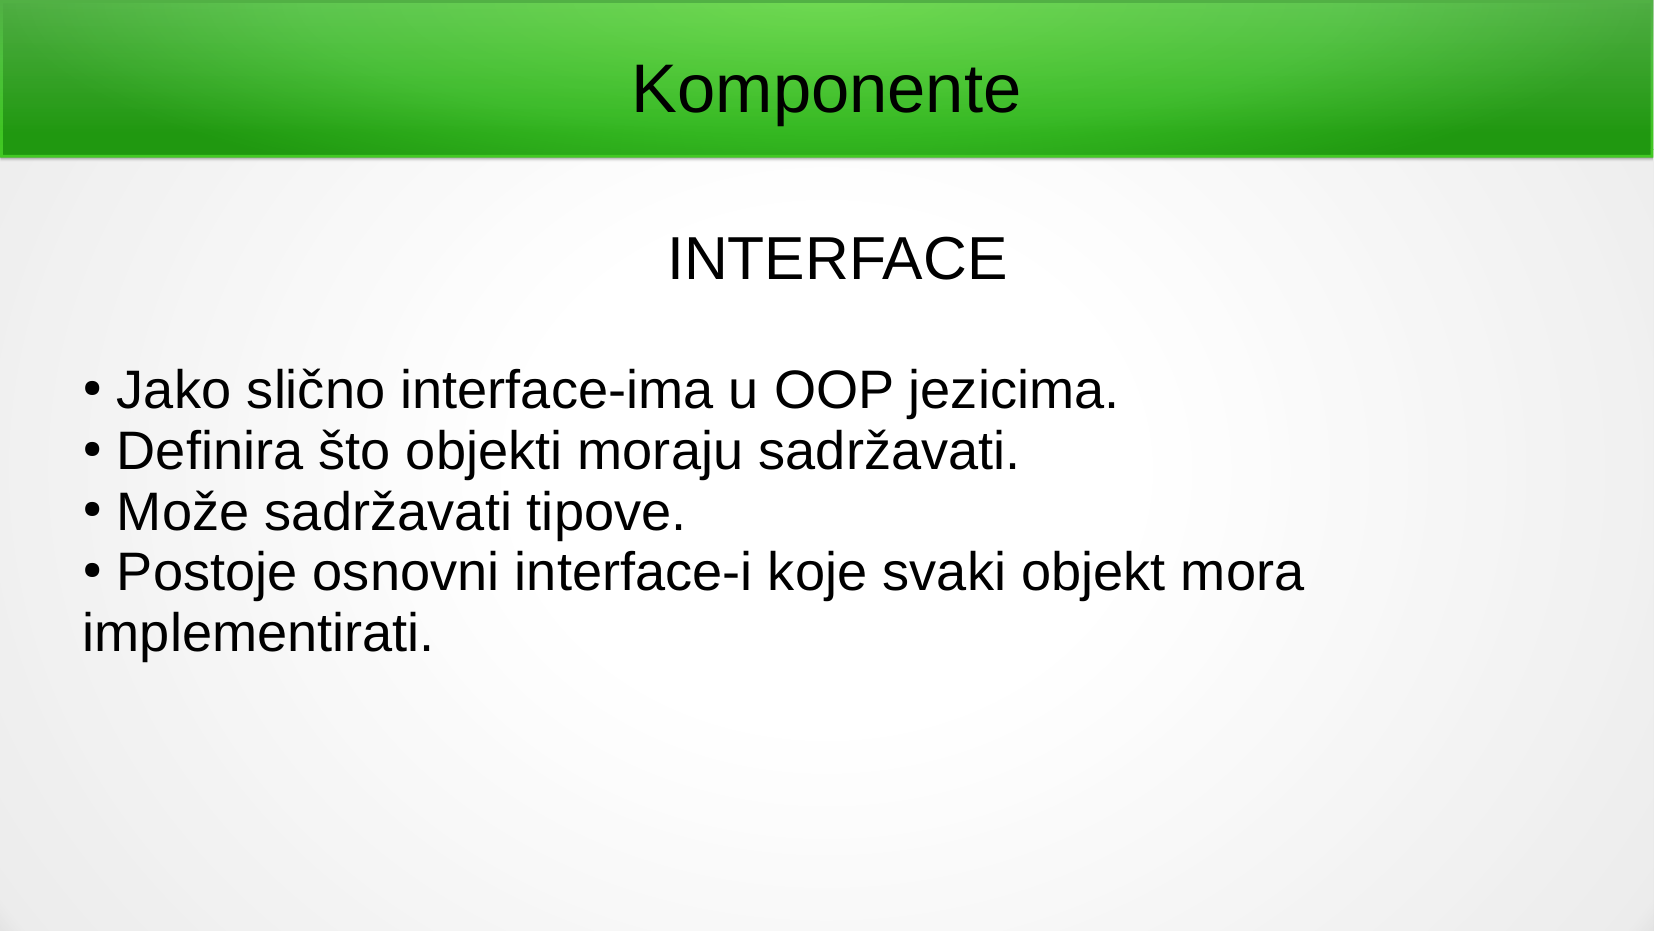

# Komponente
INTERFACE
 Jako slično interface-ima u OOP jezicima.
 Definira što objekti moraju sadržavati.
 Može sadržavati tipove.
 Postoje osnovni interface-i koje svaki objekt mora implementirati.